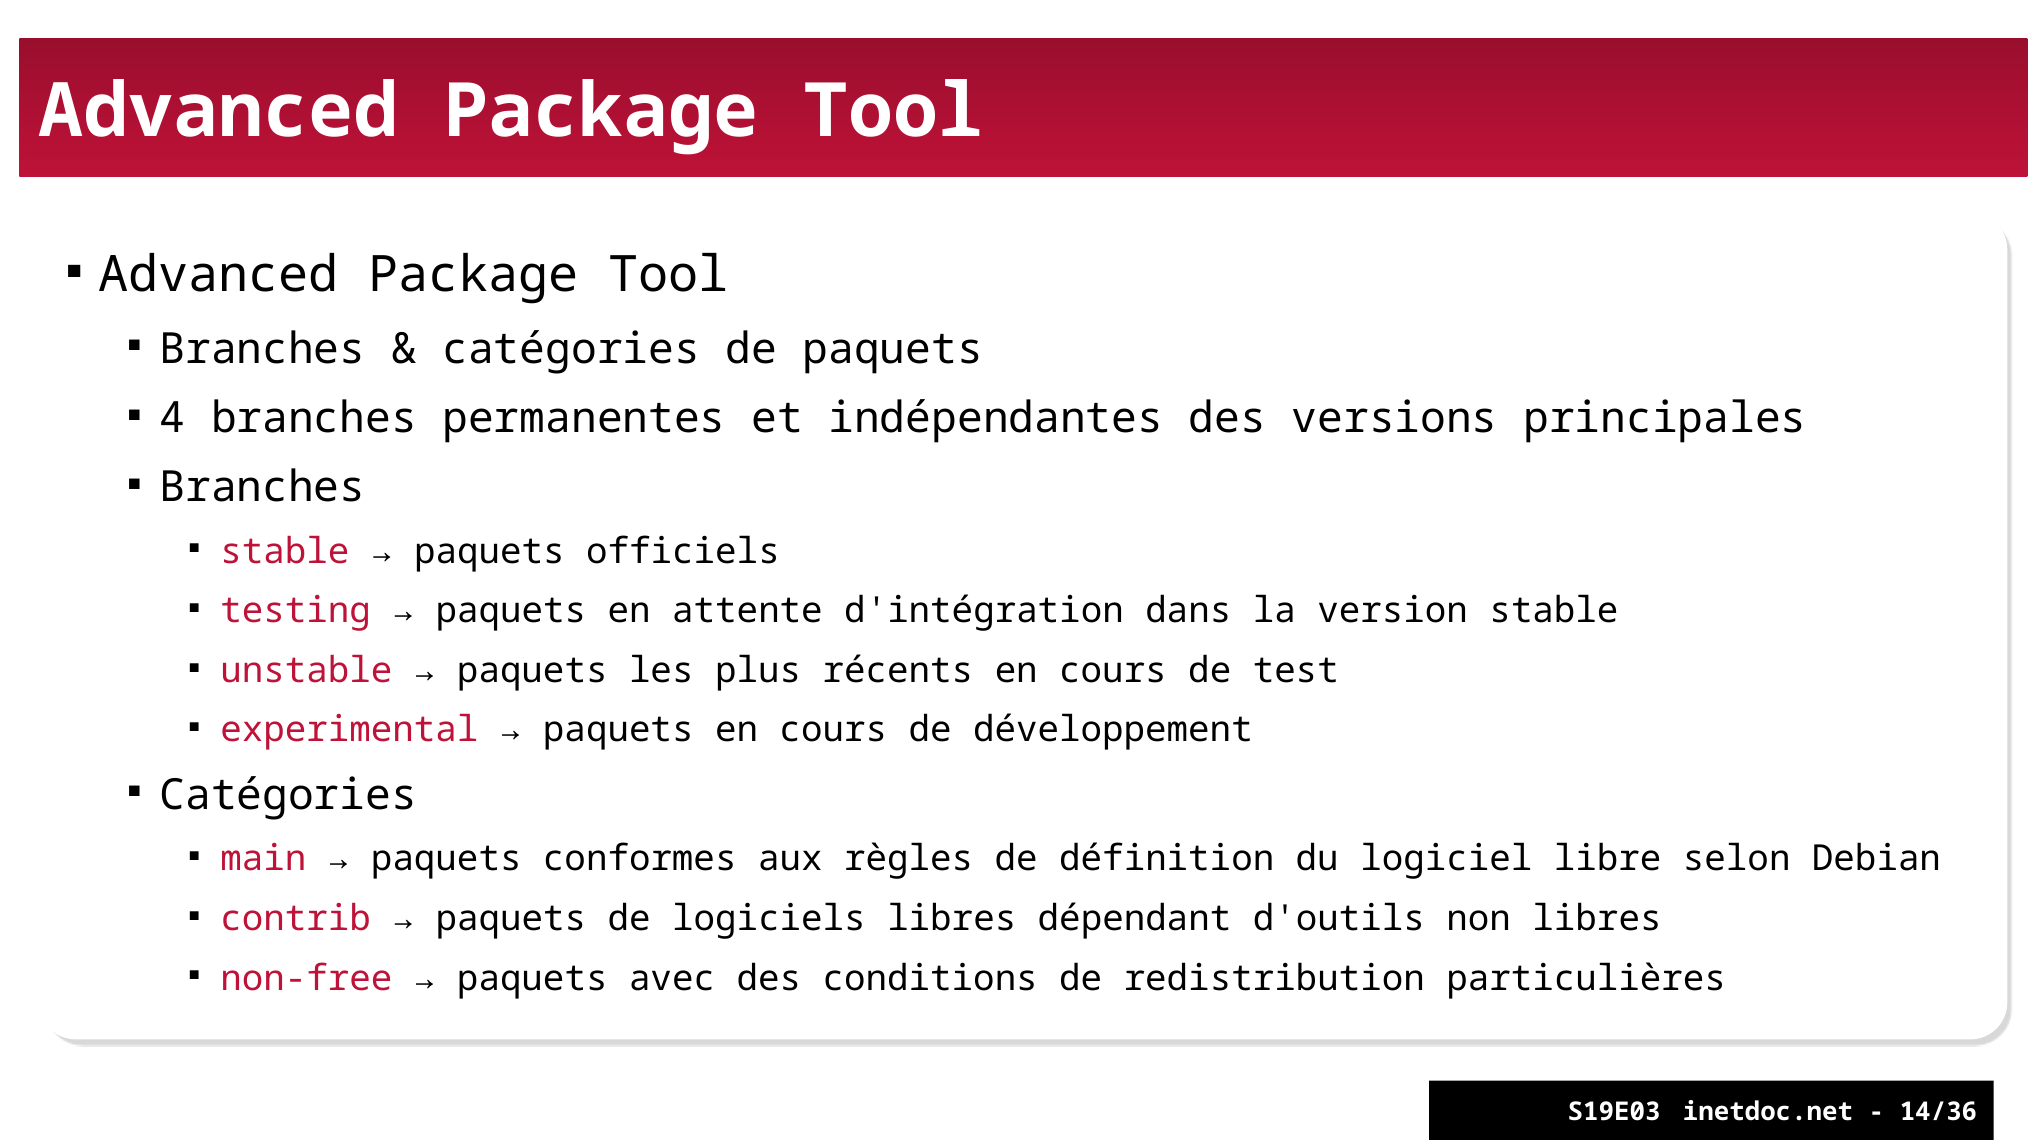

Advanced Package Tool
Advanced Package Tool
Branches & catégories de paquets
4 branches permanentes et indépendantes des versions principales
Branches
stable → paquets officiels
testing → paquets en attente d'intégration dans la version stable
unstable → paquets les plus récents en cours de test
experimental → paquets en cours de développement
Catégories
main → paquets conformes aux règles de définition du logiciel libre selon Debian
contrib → paquets de logiciels libres dépendant d'outils non libres
non-free → paquets avec des conditions de redistribution particulières
S19E03	inetdoc.net - /36